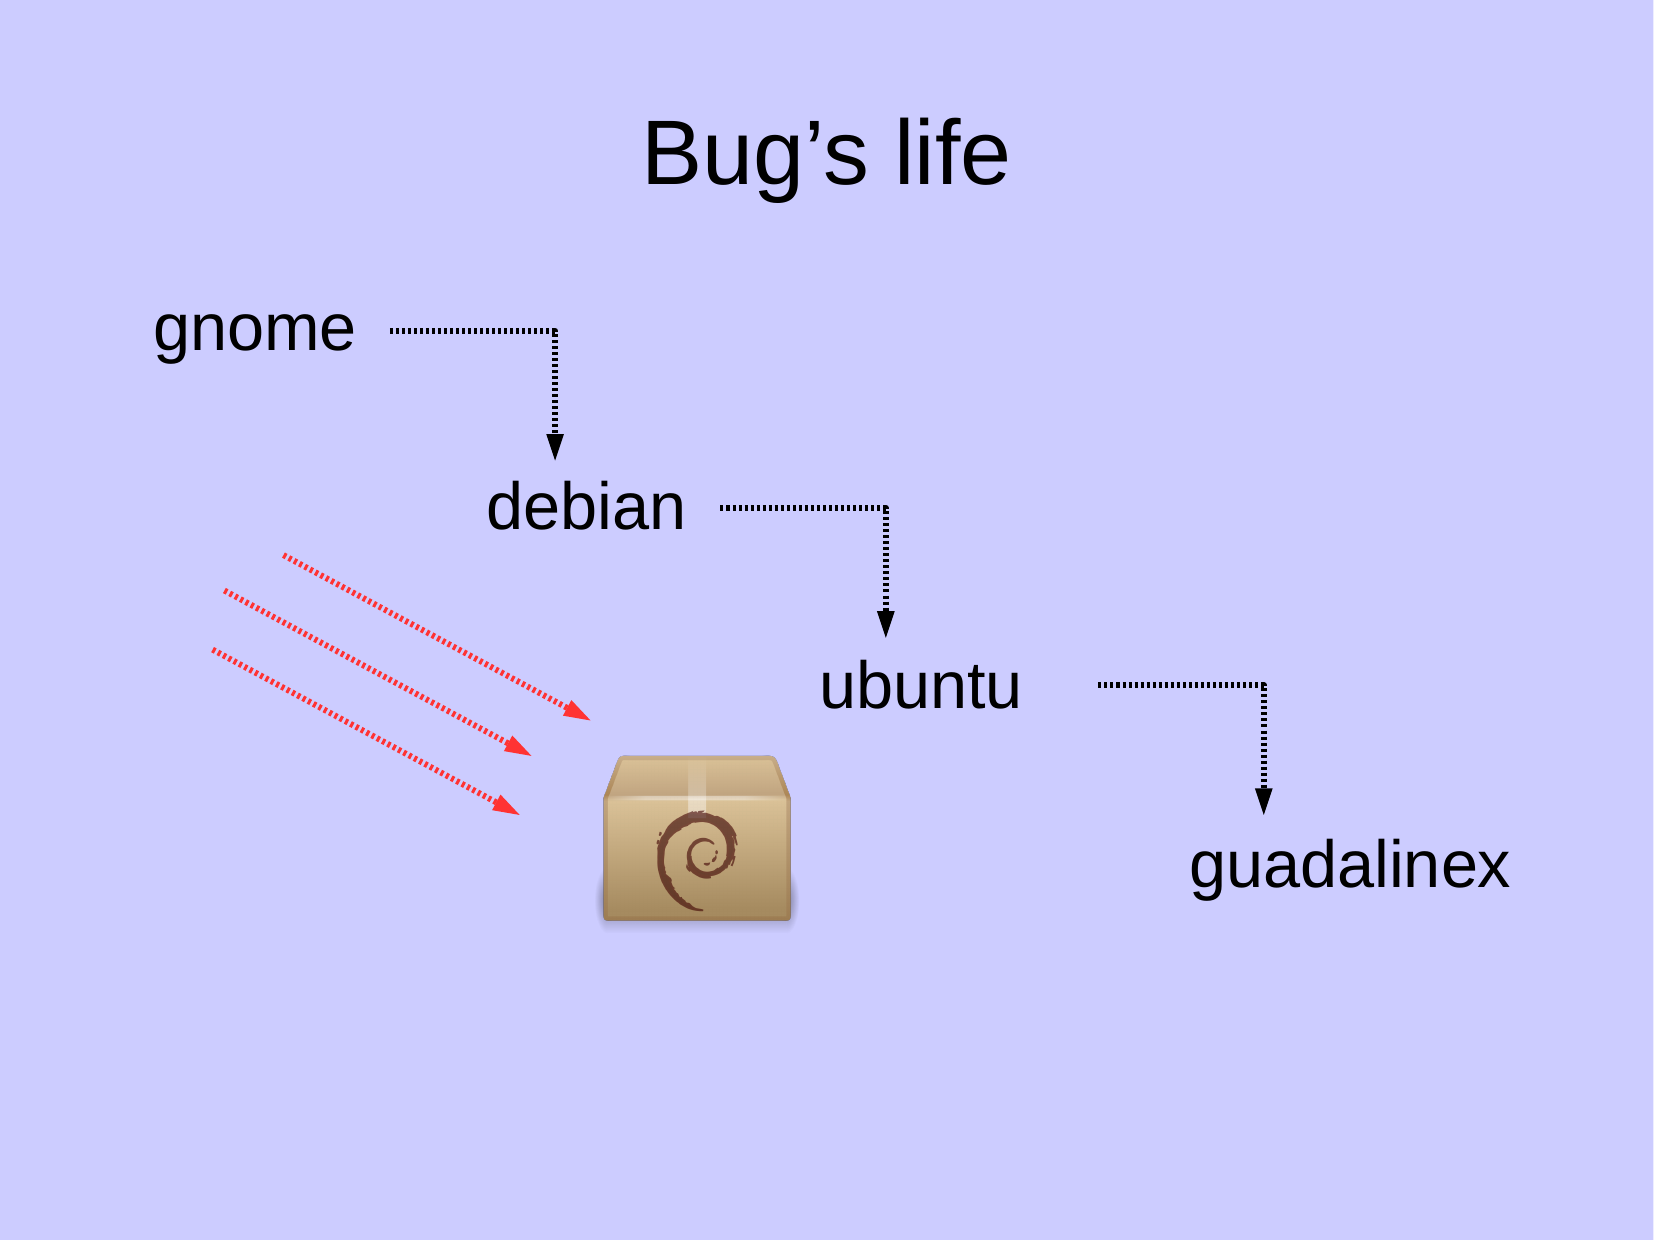

# Bug’s life
gnome
 debian
 ubuntu
 guadalinex